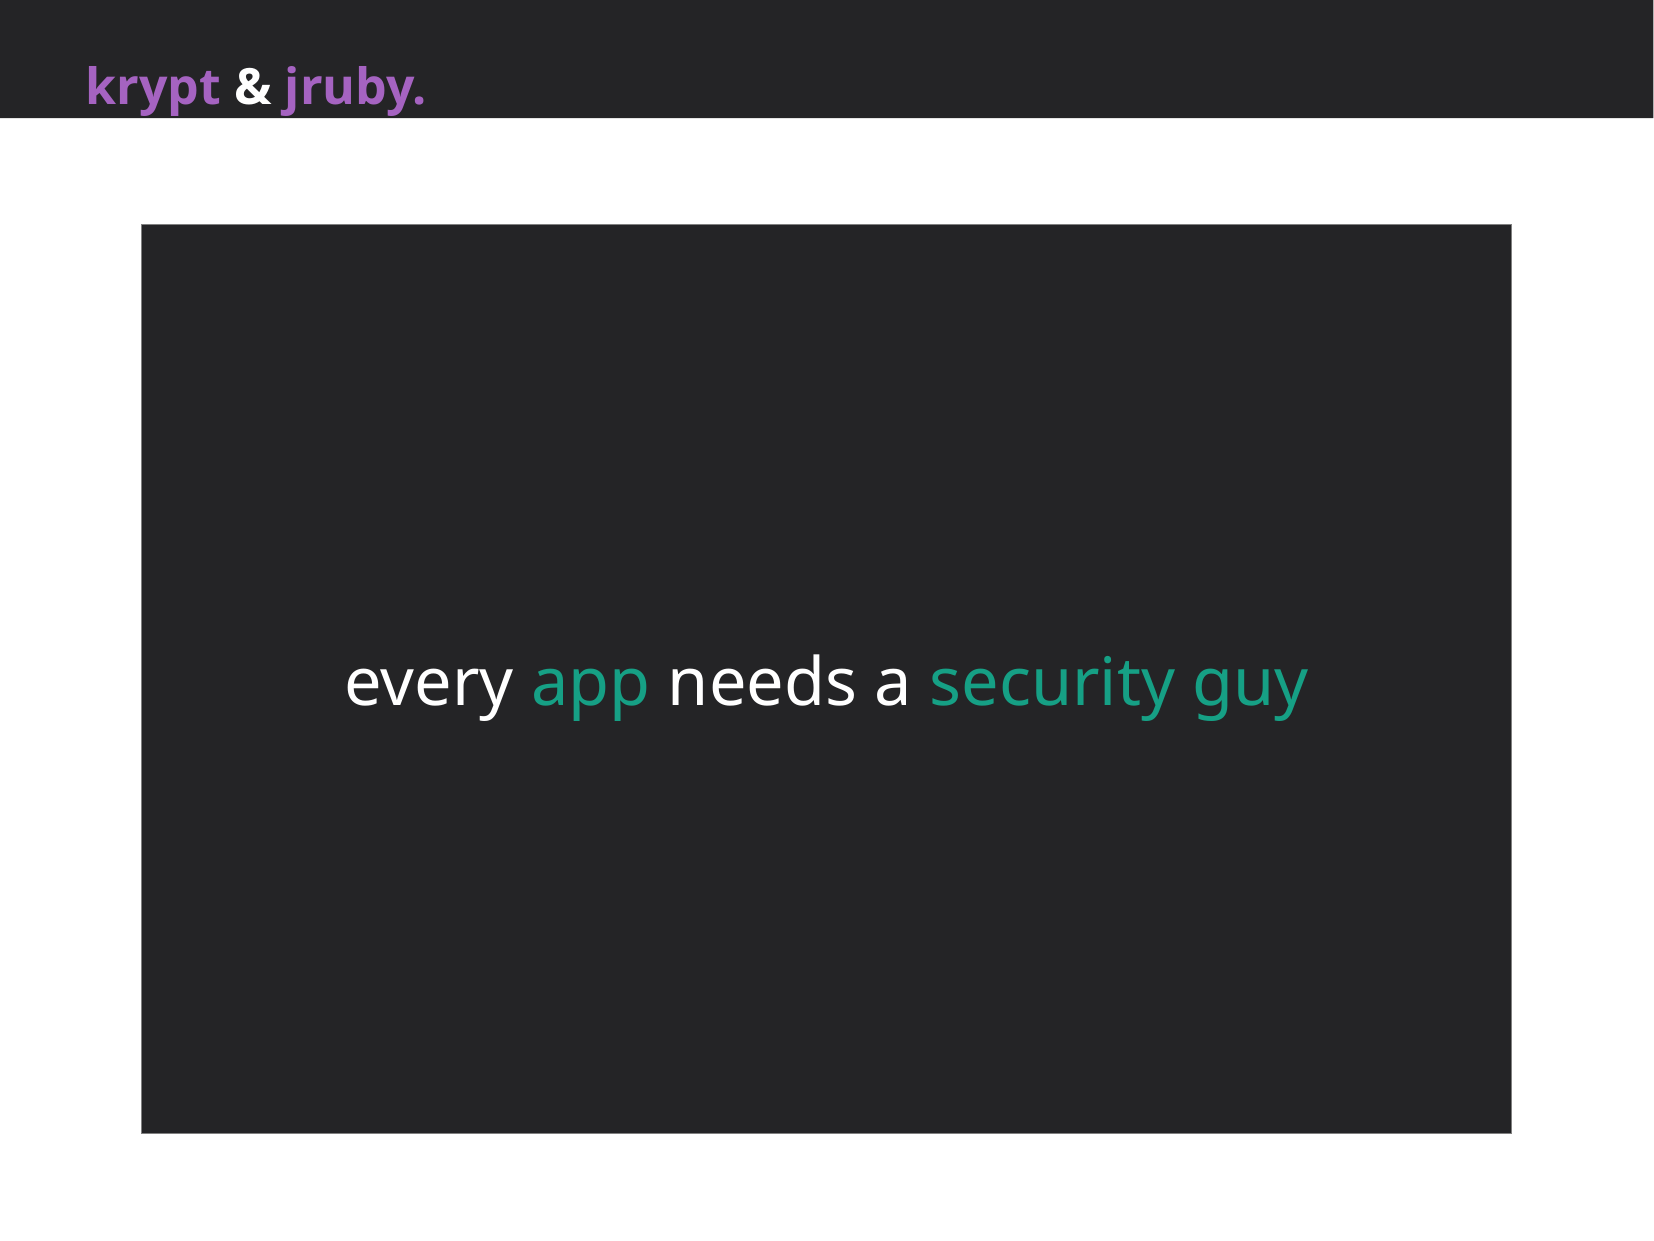

krypt & jruby.
every app needs a security guy